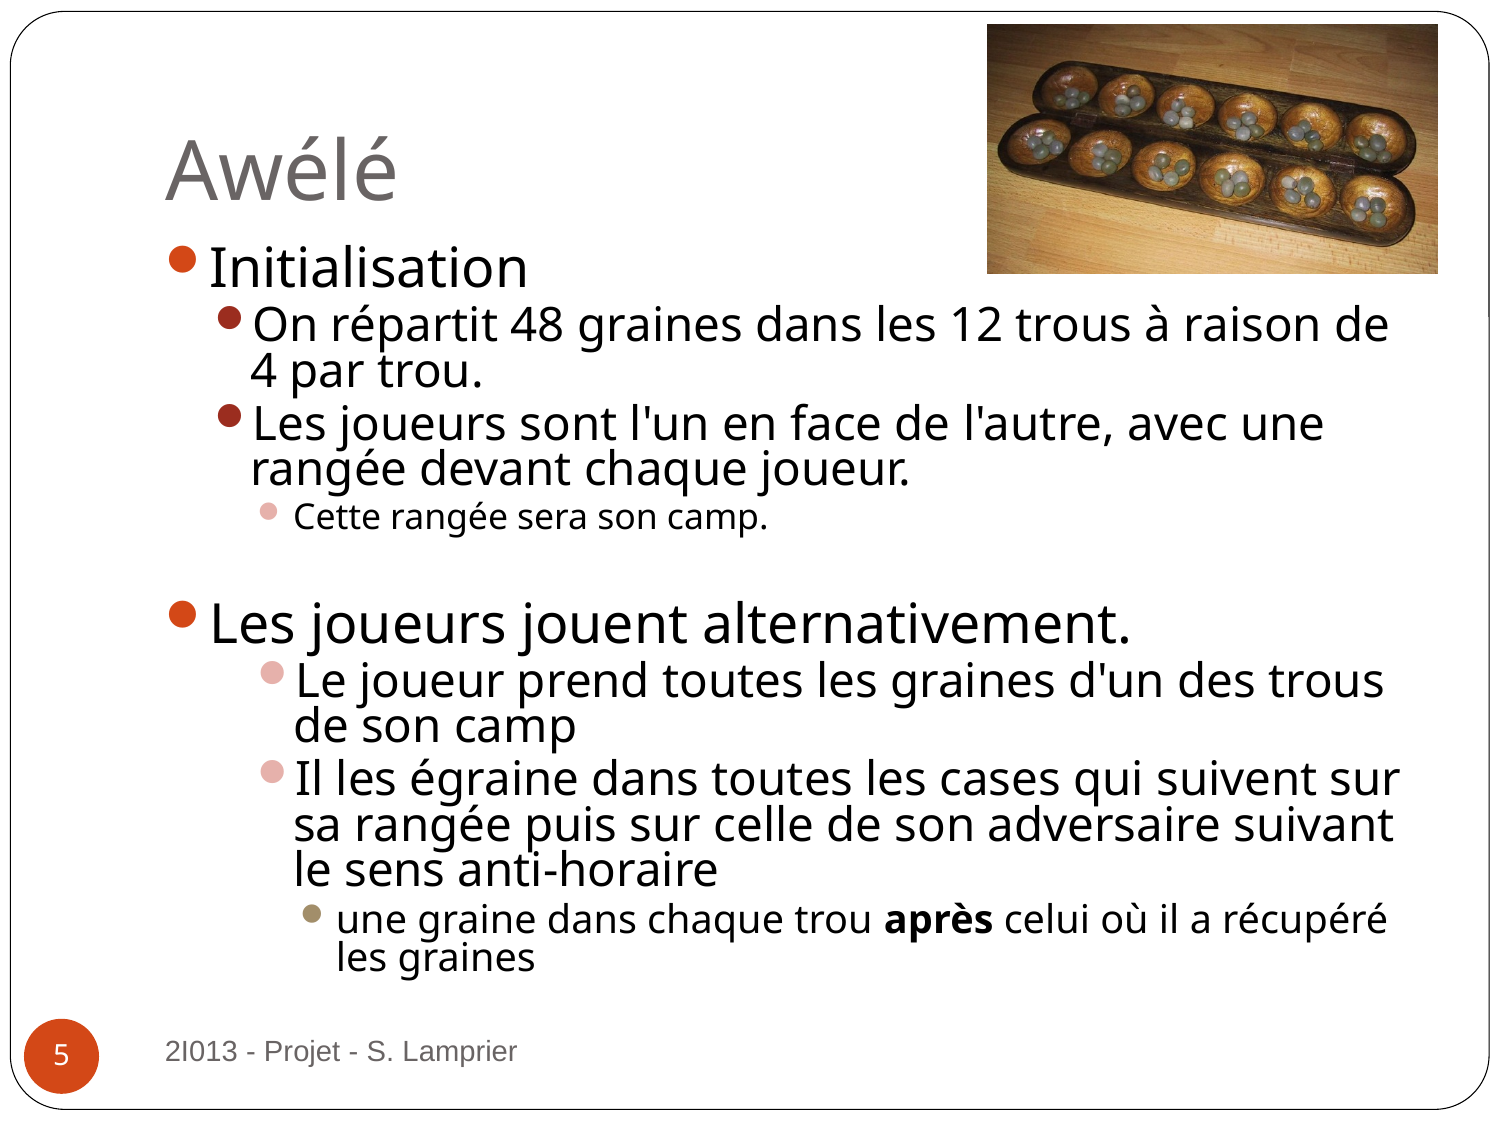

# Awélé
Initialisation
On répartit 48 graines dans les 12 trous à raison de 4 par trou.
Les joueurs sont l'un en face de l'autre, avec une rangée devant chaque joueur.
Cette rangée sera son camp.
Les joueurs jouent alternativement.
Le joueur prend toutes les graines d'un des trous de son camp
Il les égraine dans toutes les cases qui suivent sur sa rangée puis sur celle de son adversaire suivant le sens anti-horaire
une graine dans chaque trou après celui où il a récupéré les graines
2I013 - Projet - S. Lamprier